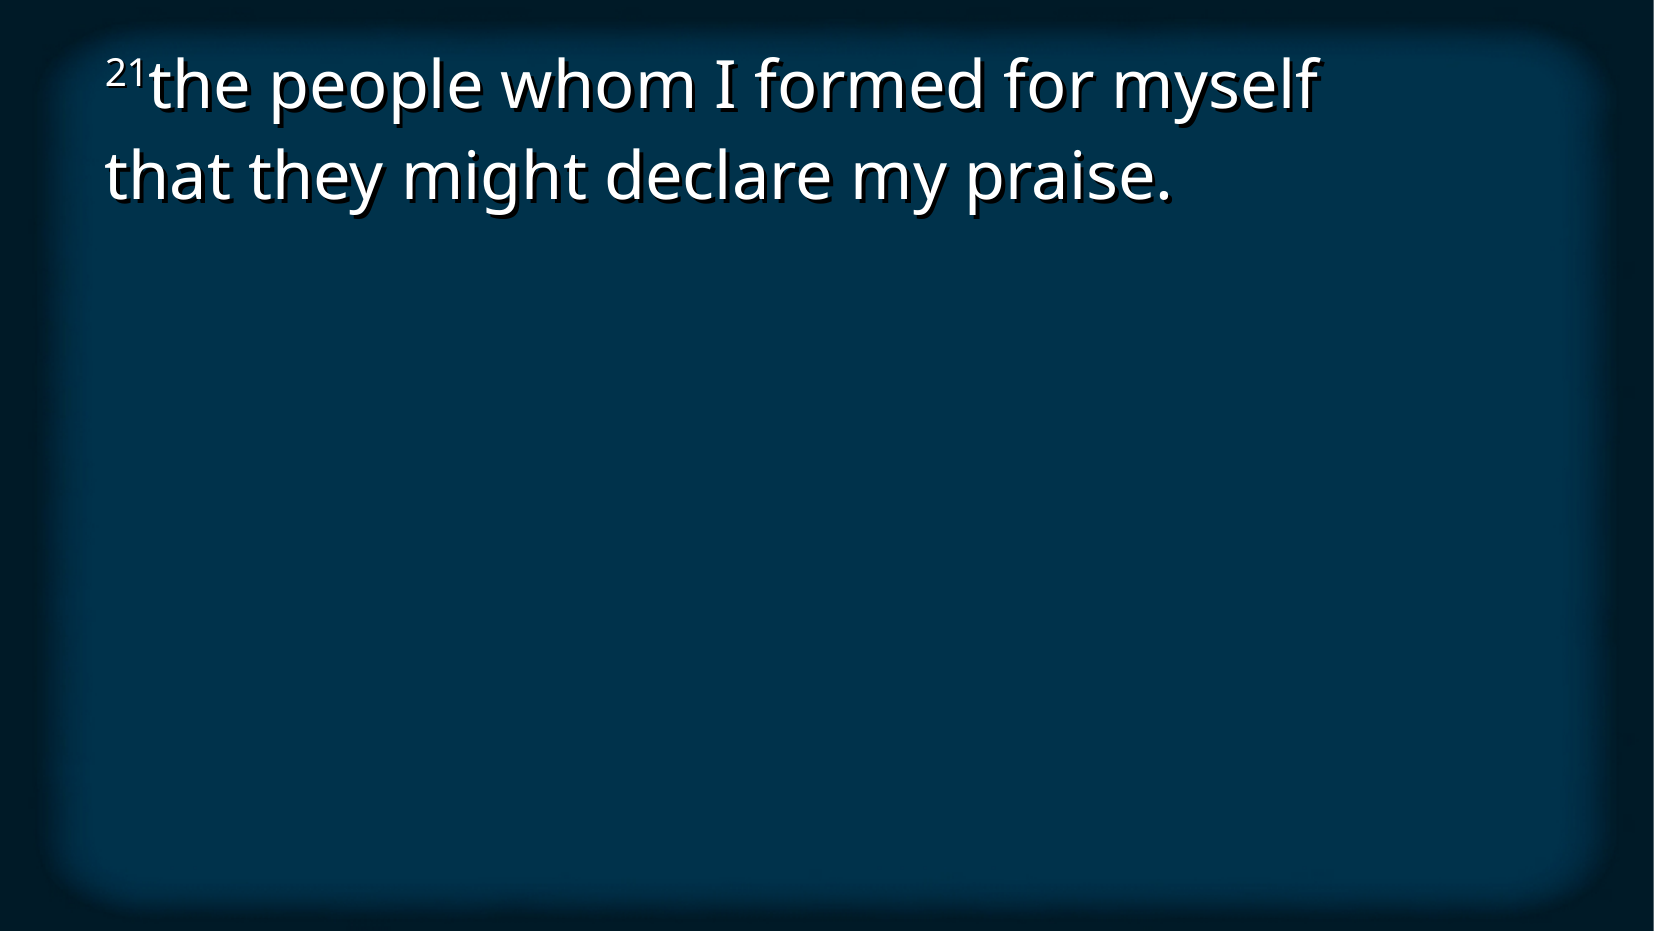

21the people whom I formed for myself
that they might declare my praise.